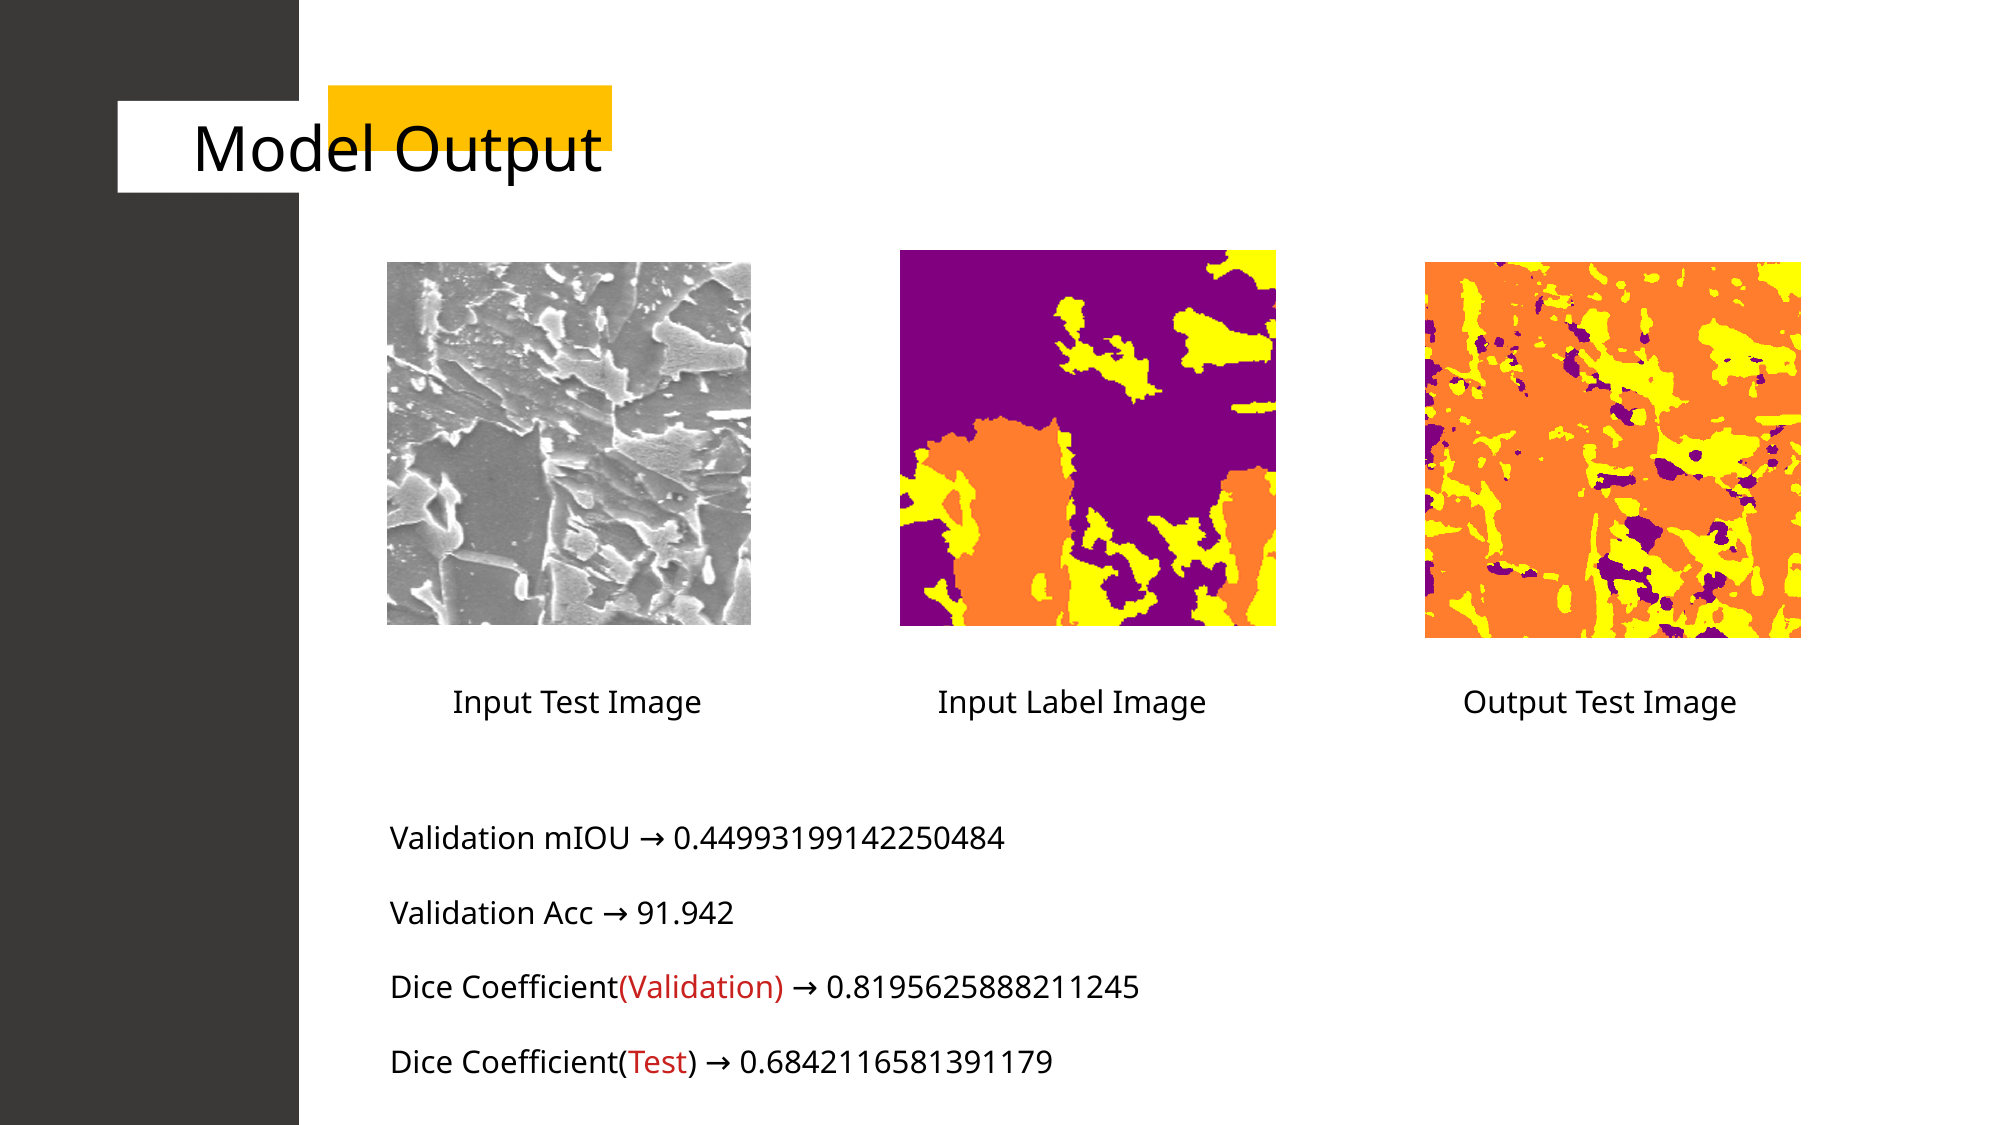

Model Output
Input Test Image
Input Label Image
Output Test Image
Validation mIOU → 0.44993199142250484
Validation Acc → 91.942
Dice Coefficient(Validation) → 0.8195625888211245
Dice Coefficient(Test) → 0.6842116581391179